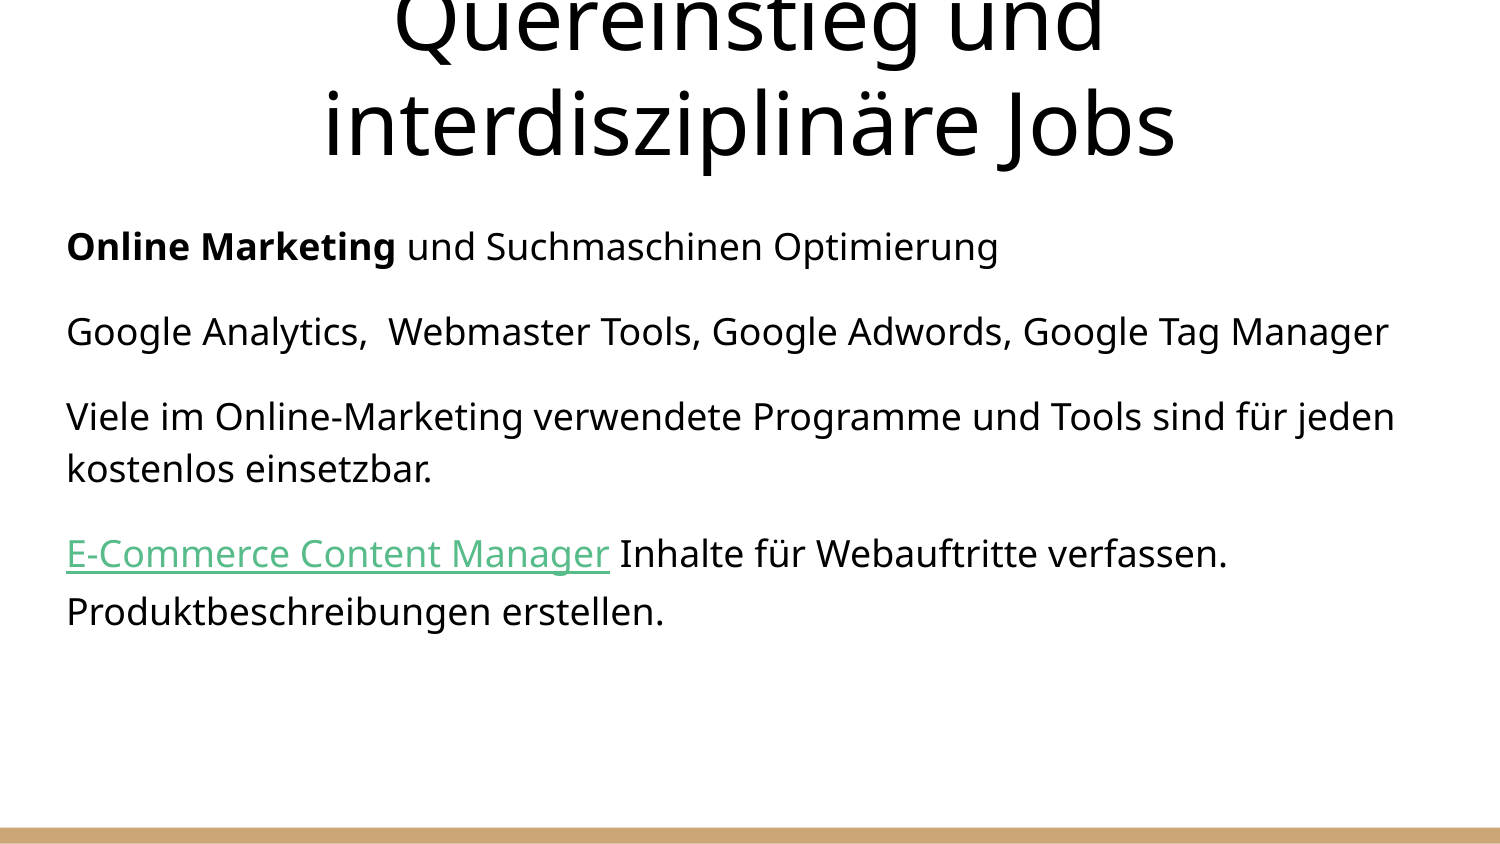

# Quereinstieg und interdisziplinäre Jobs
Online Marketing und Suchmaschinen Optimierung
Google Analytics, Webmaster Tools, Google Adwords, Google Tag Manager
Viele im Online-Marketing verwendete Programme und Tools sind für jeden kostenlos einsetzbar.
E-Commerce Content Manager Inhalte für Webauftritte verfassen. Produktbeschreibungen erstellen.